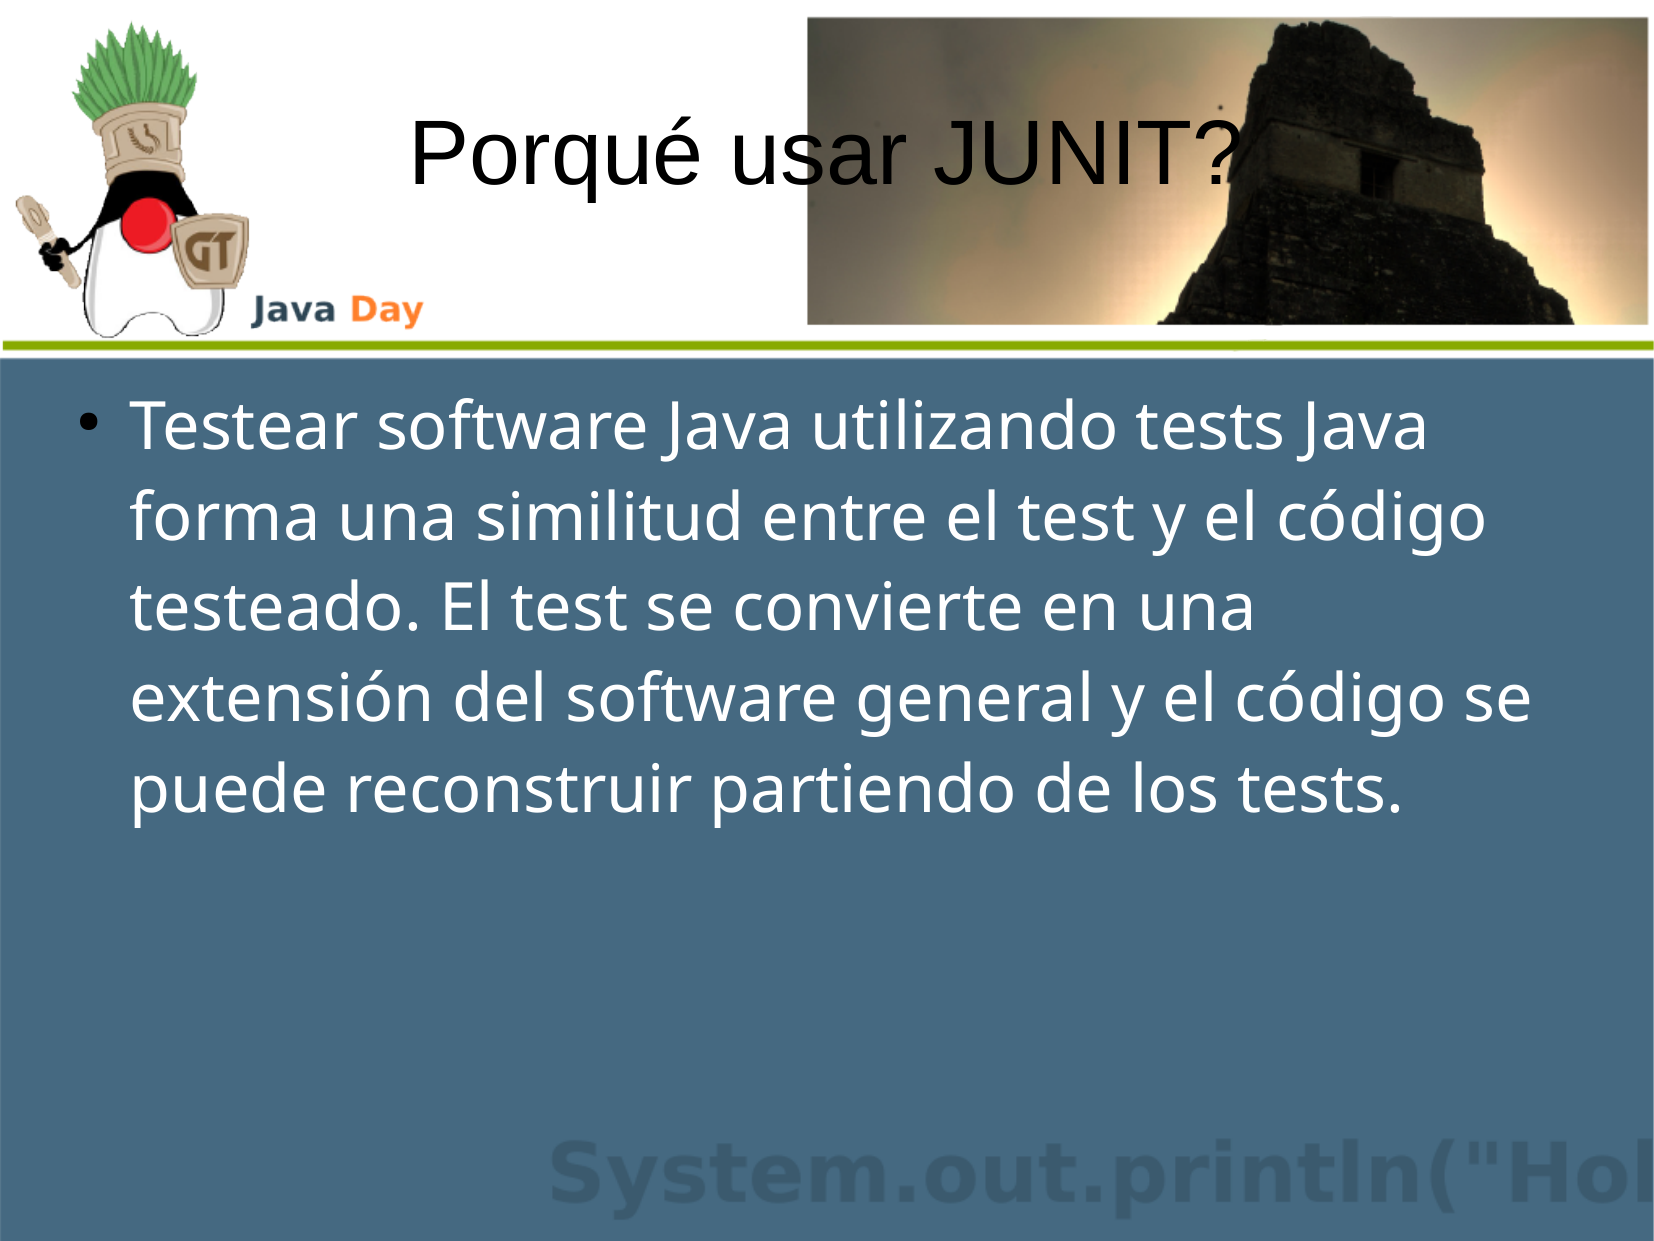

# Porqué usar JUNIT?
Testear software Java utilizando tests Java forma una similitud entre el test y el código testeado. El test se convierte en una extensión del software general y el código se puede reconstruir partiendo de los tests.